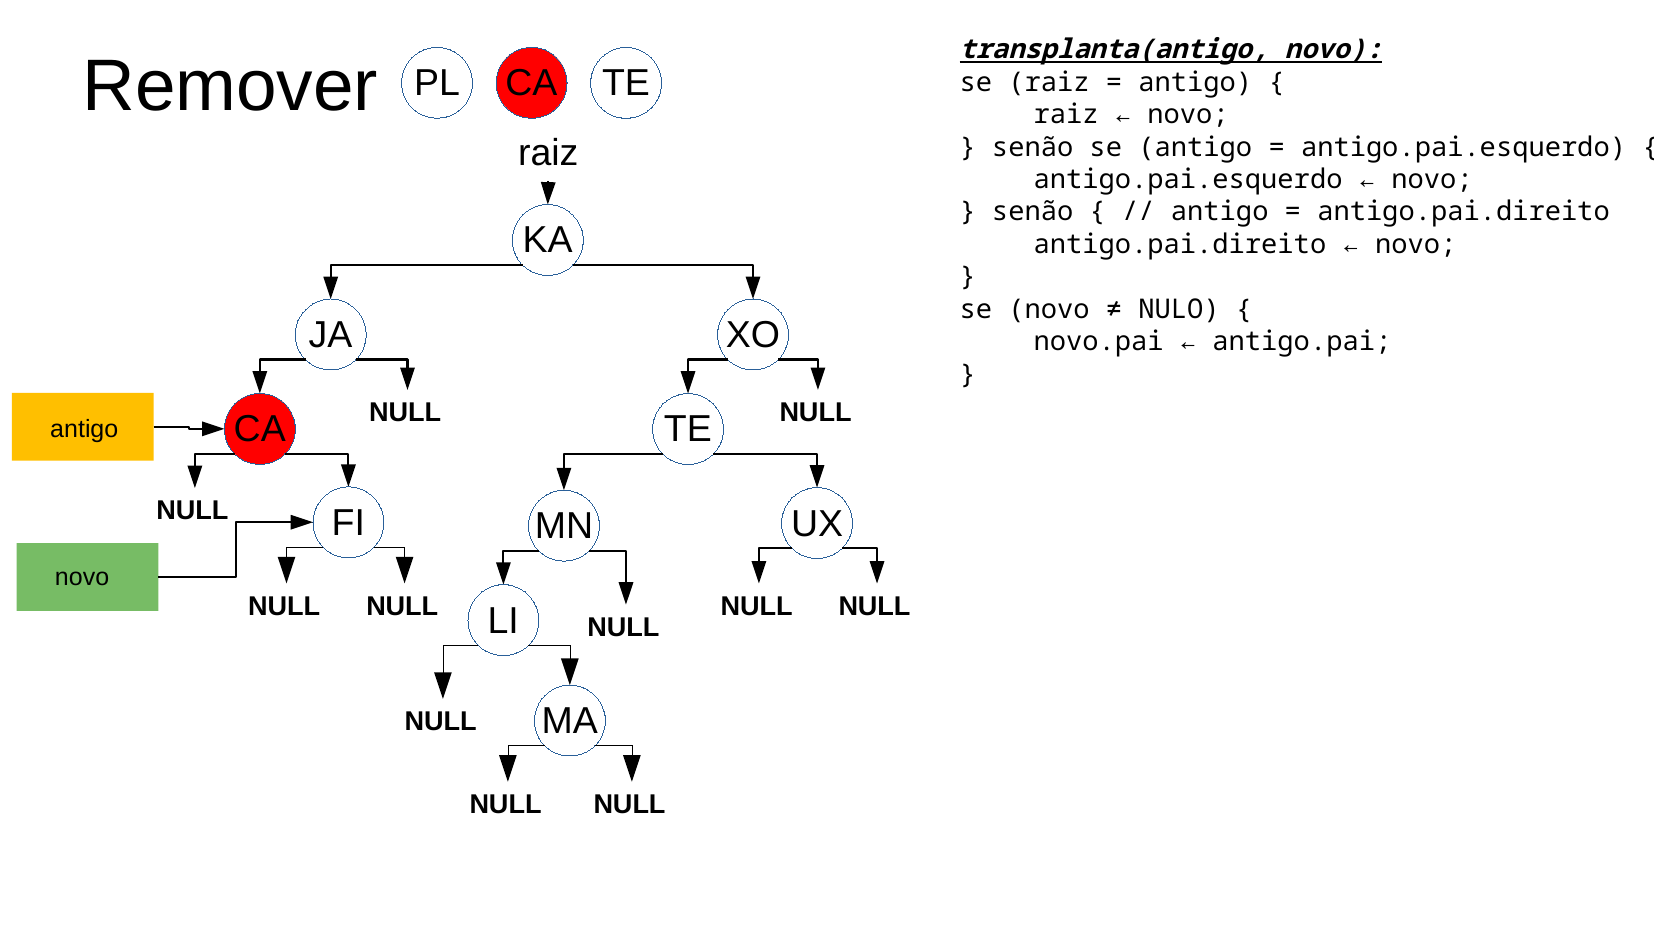

# Remover
transplanta(antigo, novo):
se (raiz = antigo) {
	raiz ← novo;
} senão se (antigo = antigo.pai.esquerdo) {
	antigo.pai.esquerdo ← novo;
} senão { // antigo = antigo.pai.direito
	antigo.pai.direito ← novo;
}
se (novo ≠ NULO) {
	novo.pai ← antigo.pai;
}
PL
CA
TE
raiz
KA
JA
XO
NULL
NULL
CA
TE
antigo
FI
UX
NULL
MN
novo
NULL
NULL
NULL
NULL
LI
NULL
MA
NULL
NULL
NULL